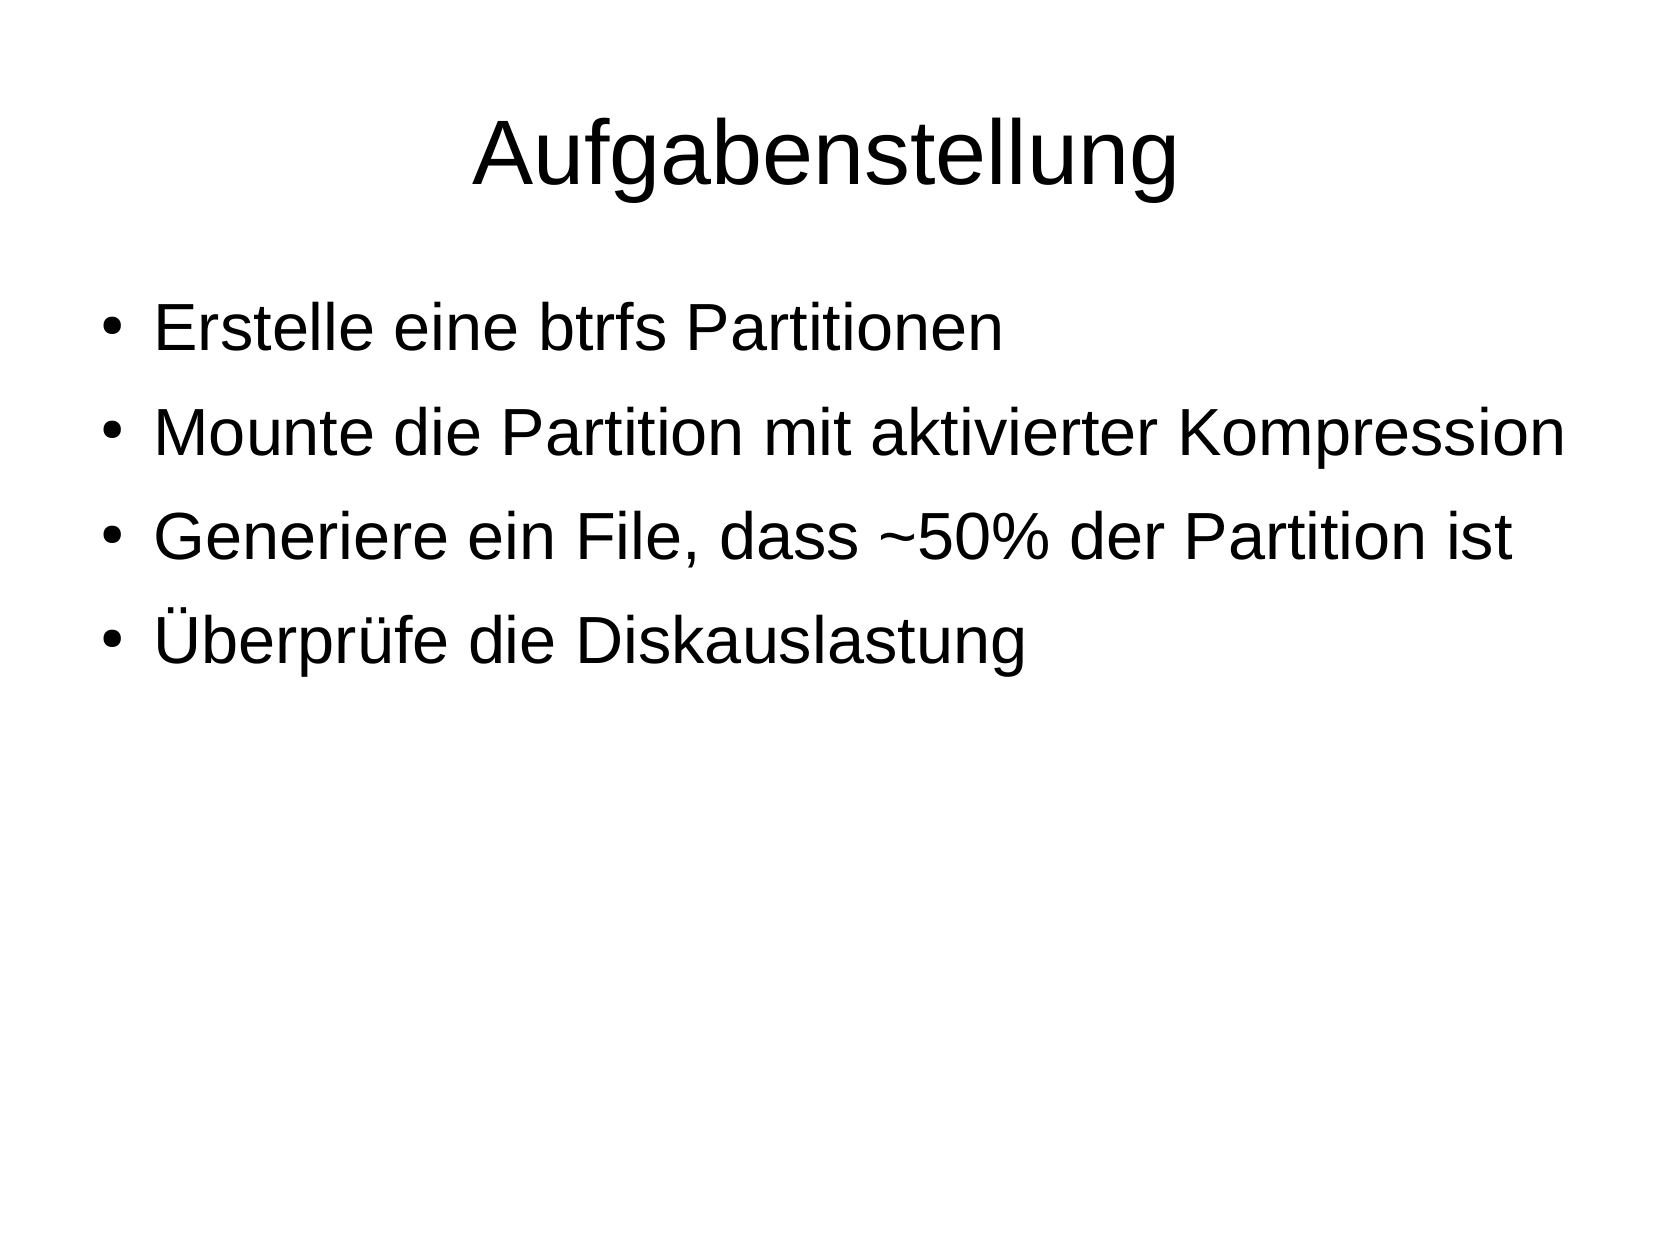

# Aufgabenstellung
Erstelle eine btrfs Partitionen
Mounte die Partition mit aktivierter Kompression
Generiere ein File, dass ~50% der Partition ist
Überprüfe die Diskauslastung